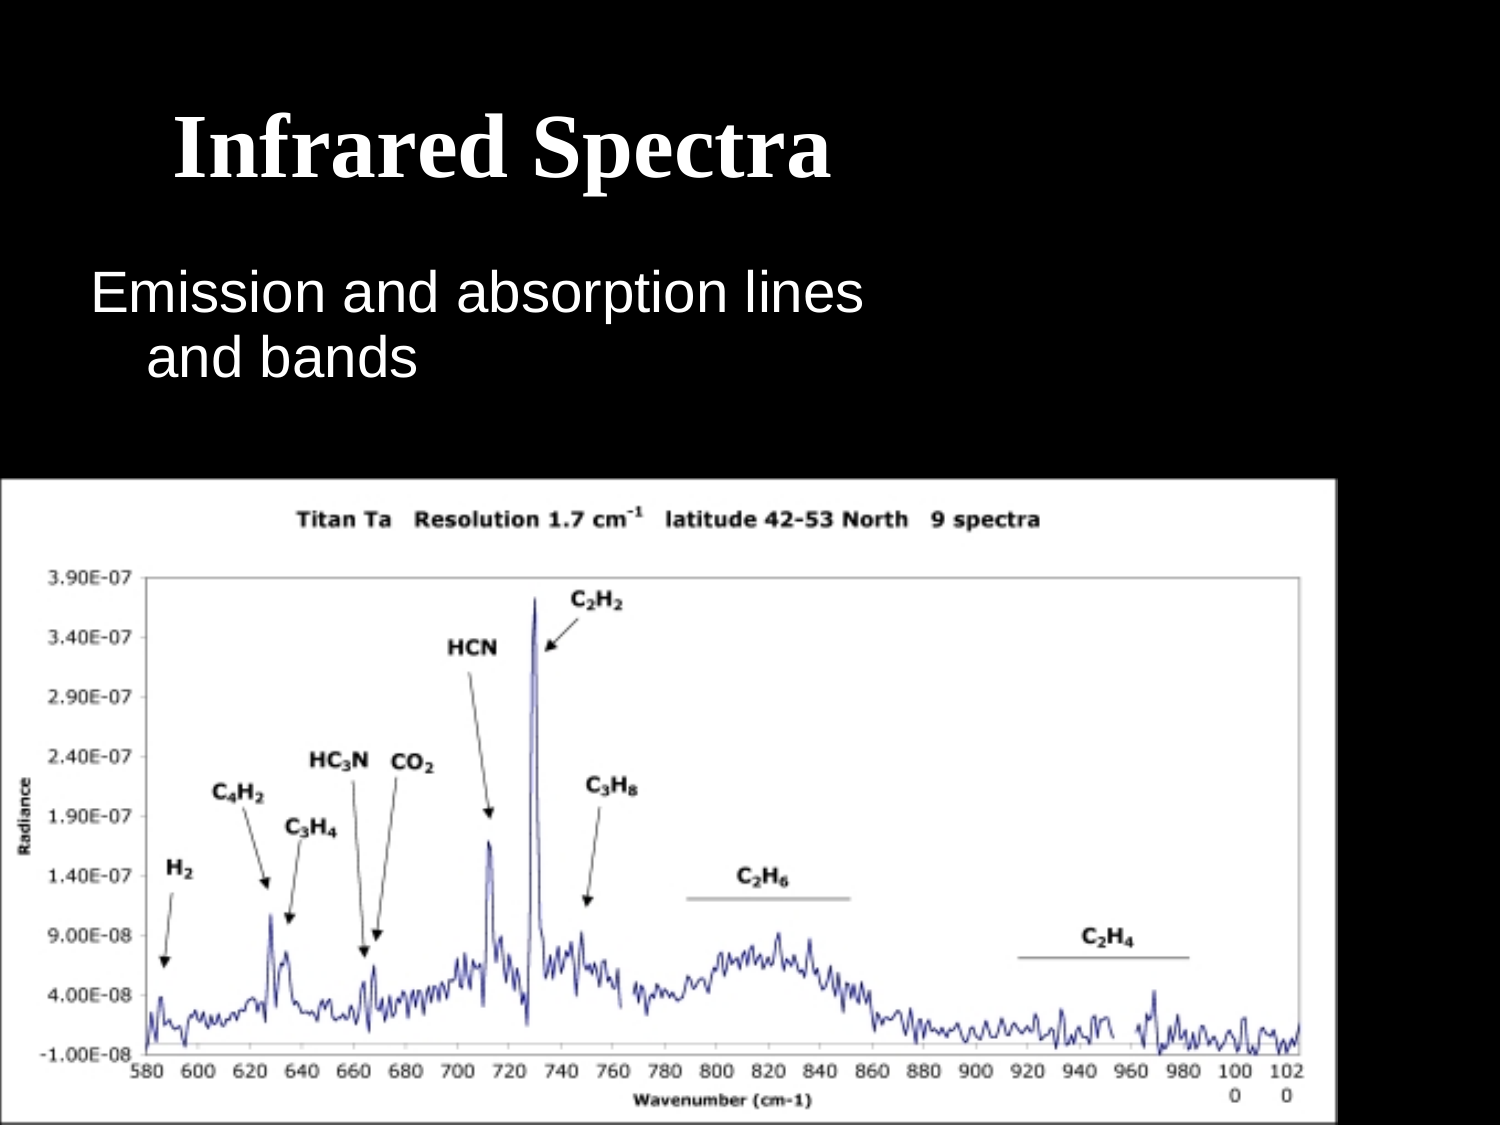

# Infrared Spectra
Emission and absorption lines and bands